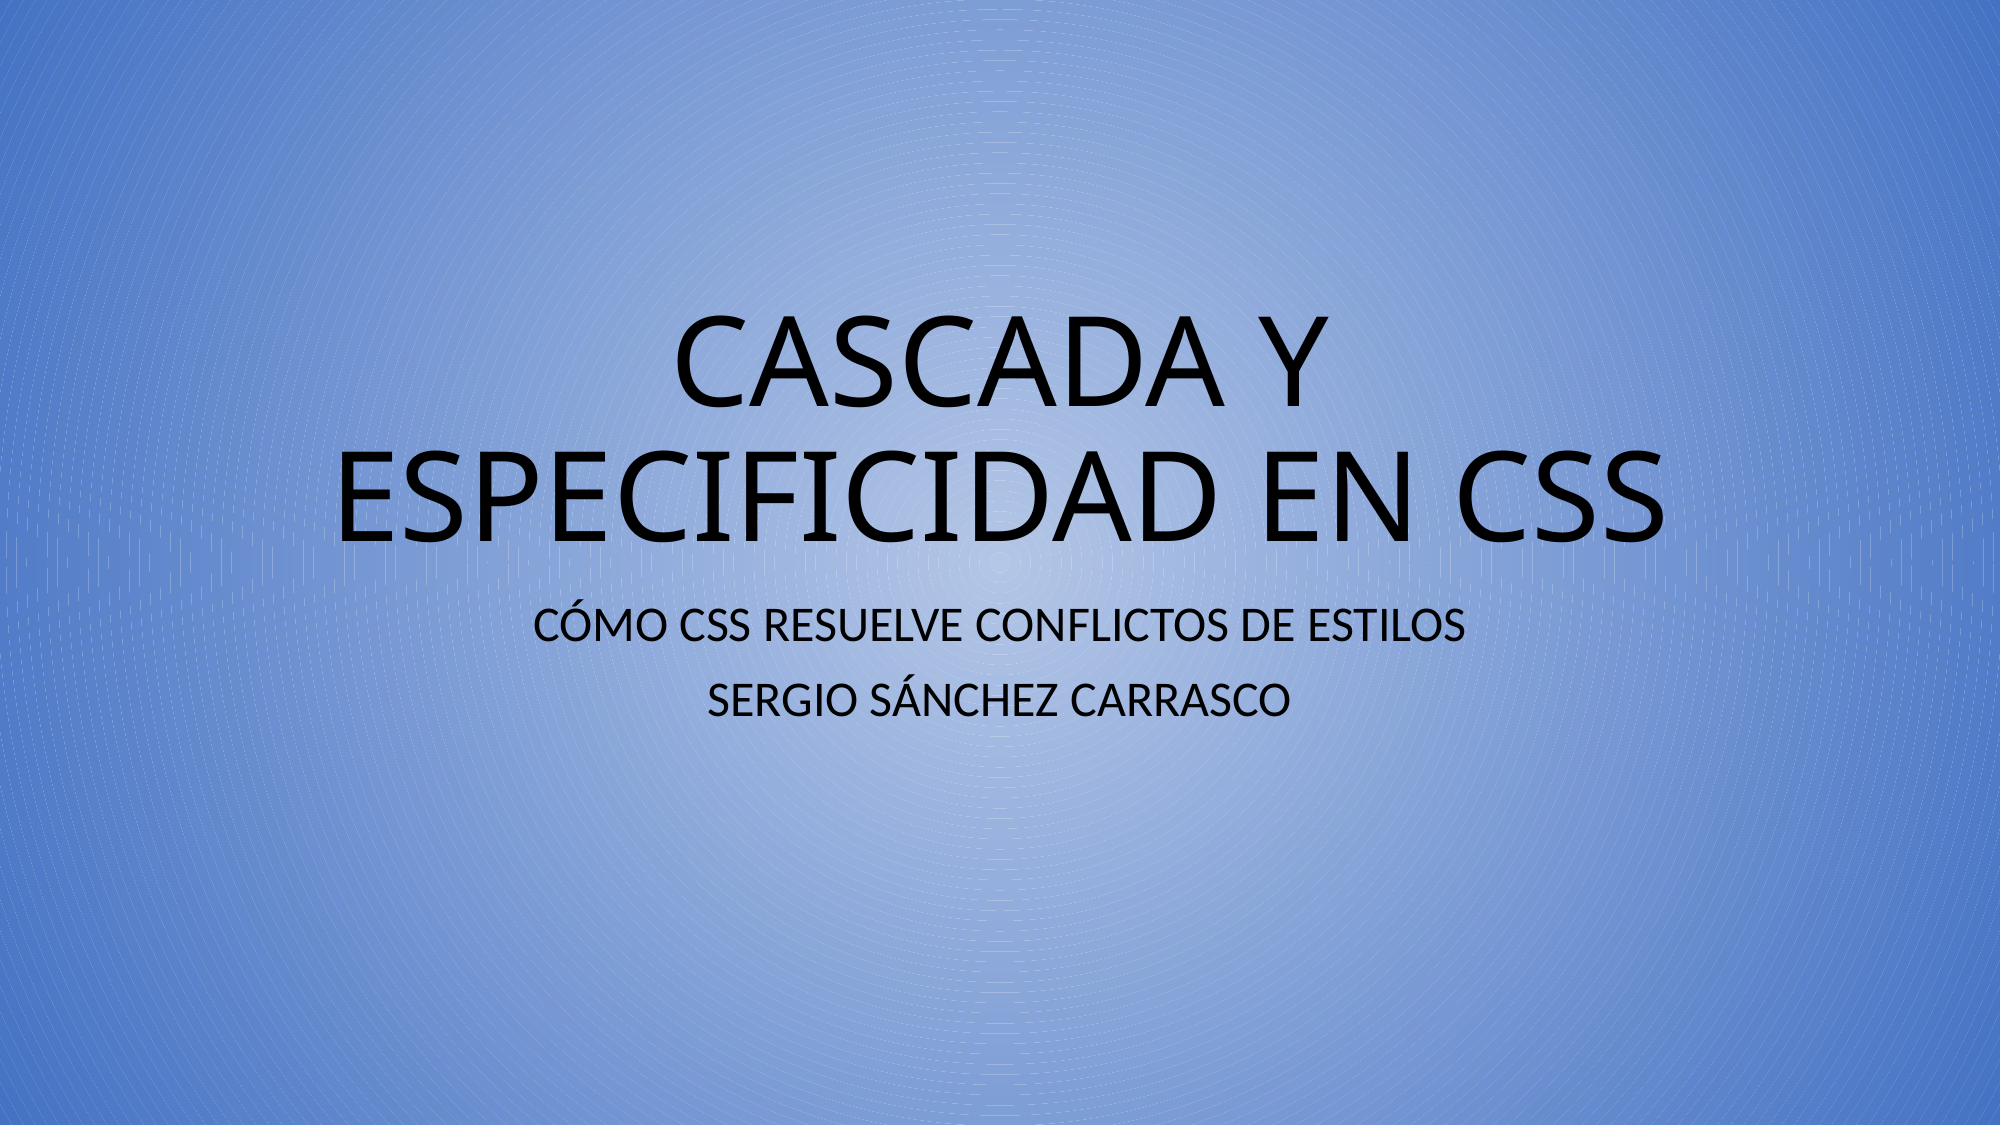

# CASCADA Y ESPECIFICIDAD EN CSS
CÓMO CSS RESUELVE CONFLICTOS DE ESTILOS
SERGIO SÁNCHEZ CARRASCO